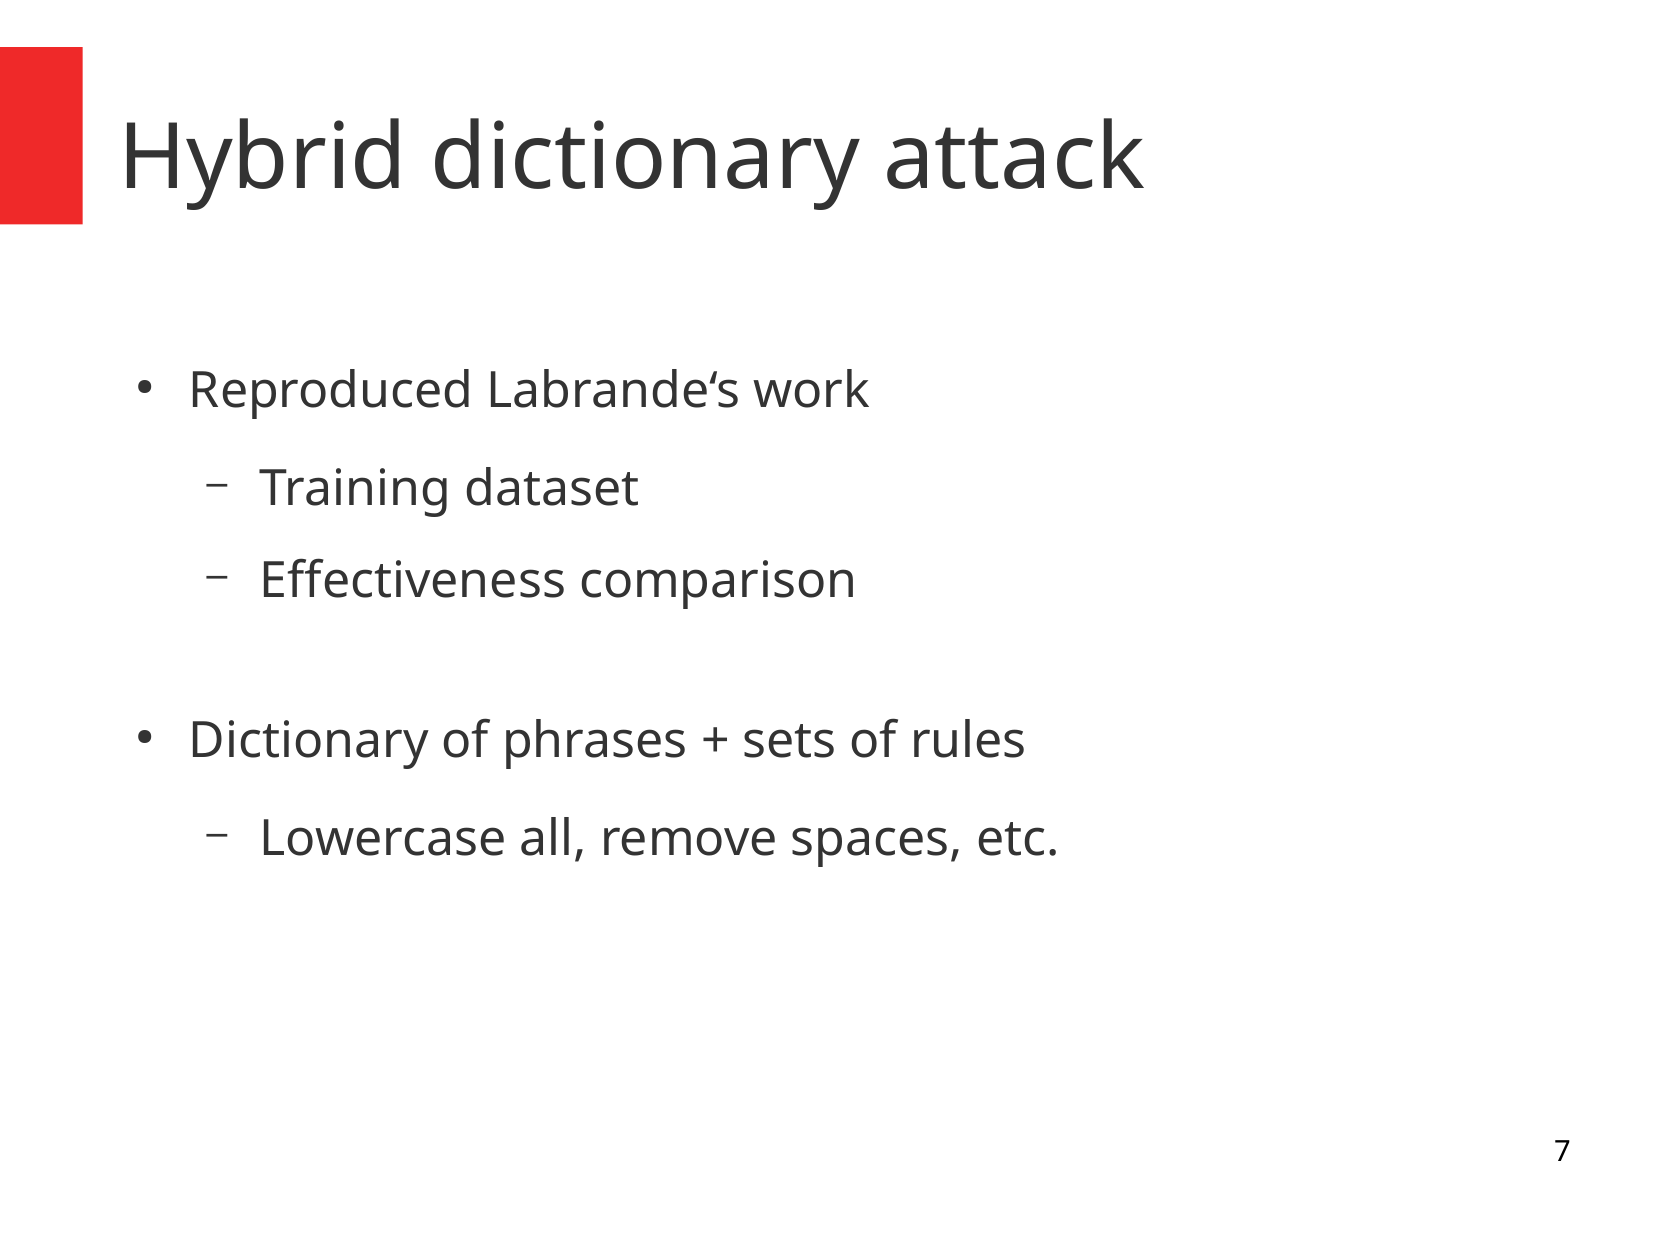

# Hybrid dictionary attack
Reproduced Labrande‘s work
Training dataset
Effectiveness comparison
Dictionary of phrases + sets of rules
Lowercase all, remove spaces, etc.
7